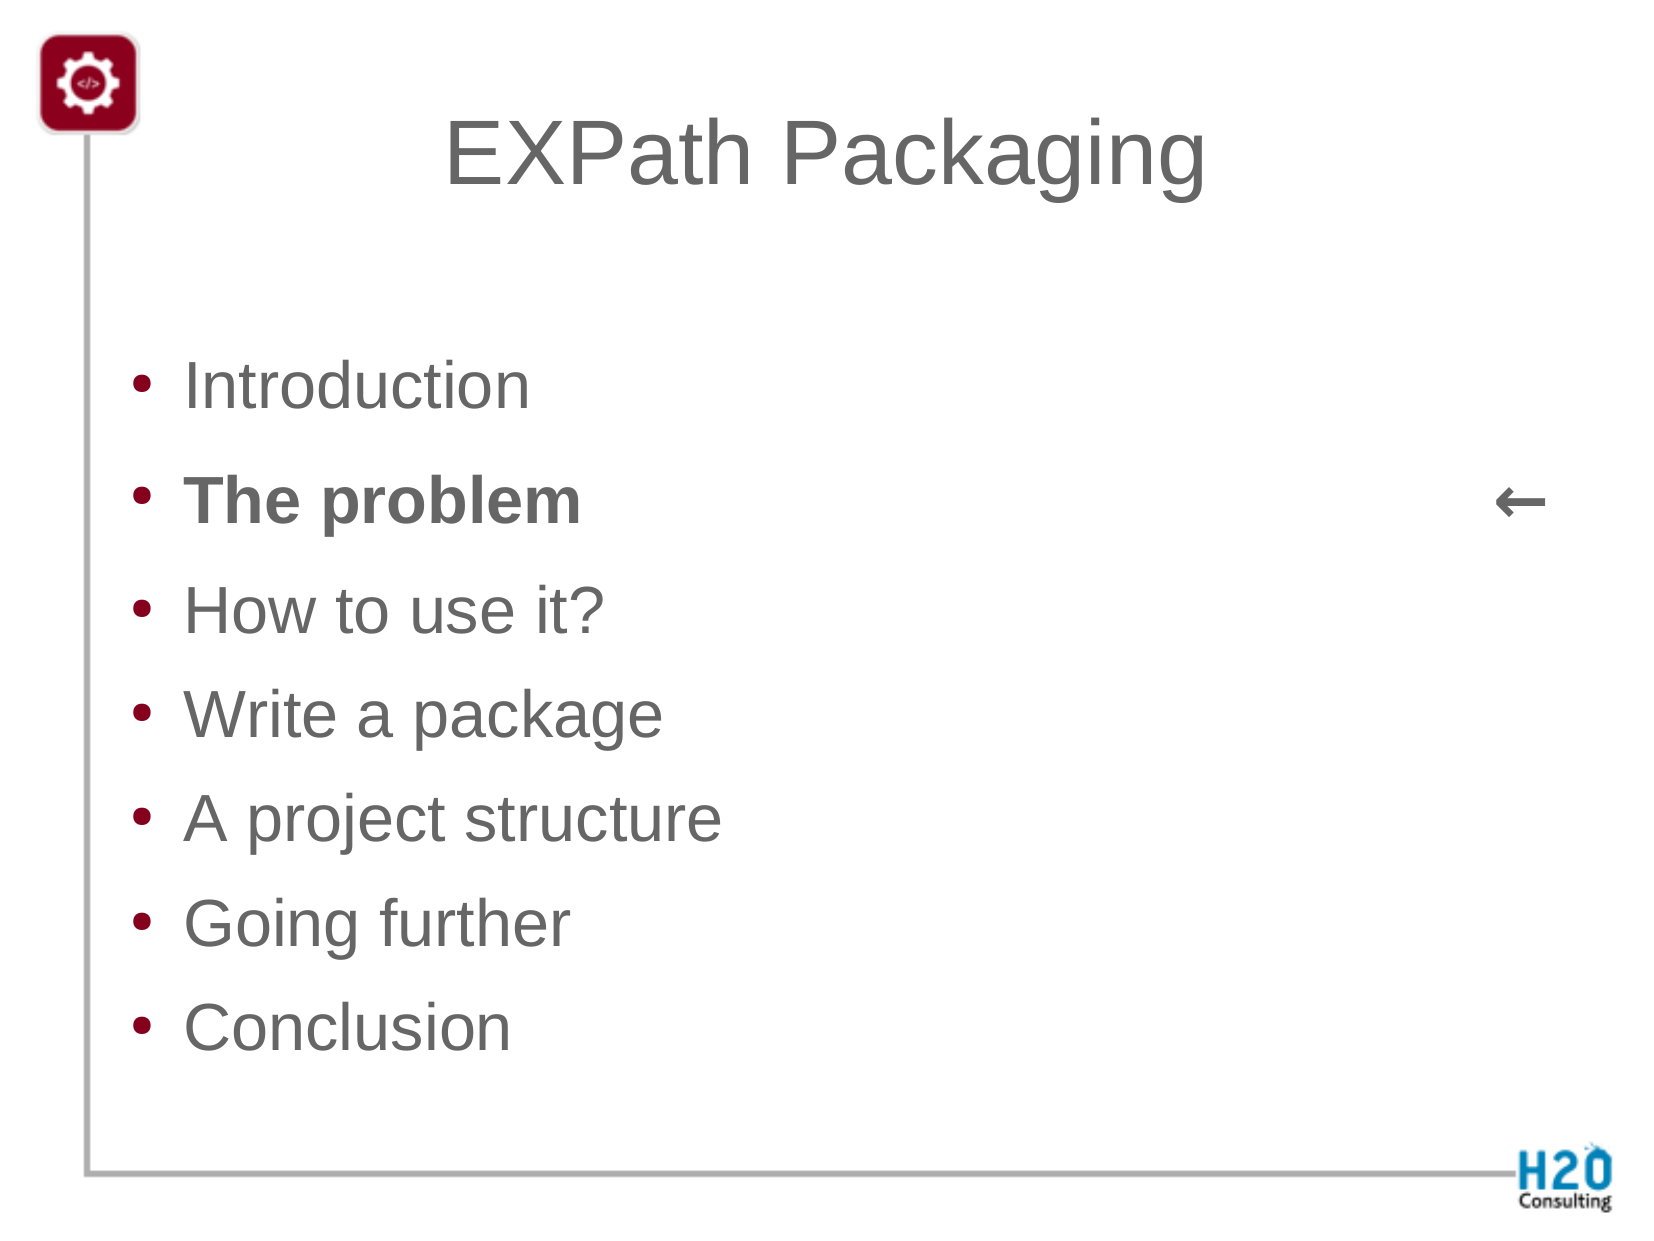

# EXPath Packaging
Introduction
The problem												 ←
How to use it?
Write a package
A project structure
Going further
Conclusion